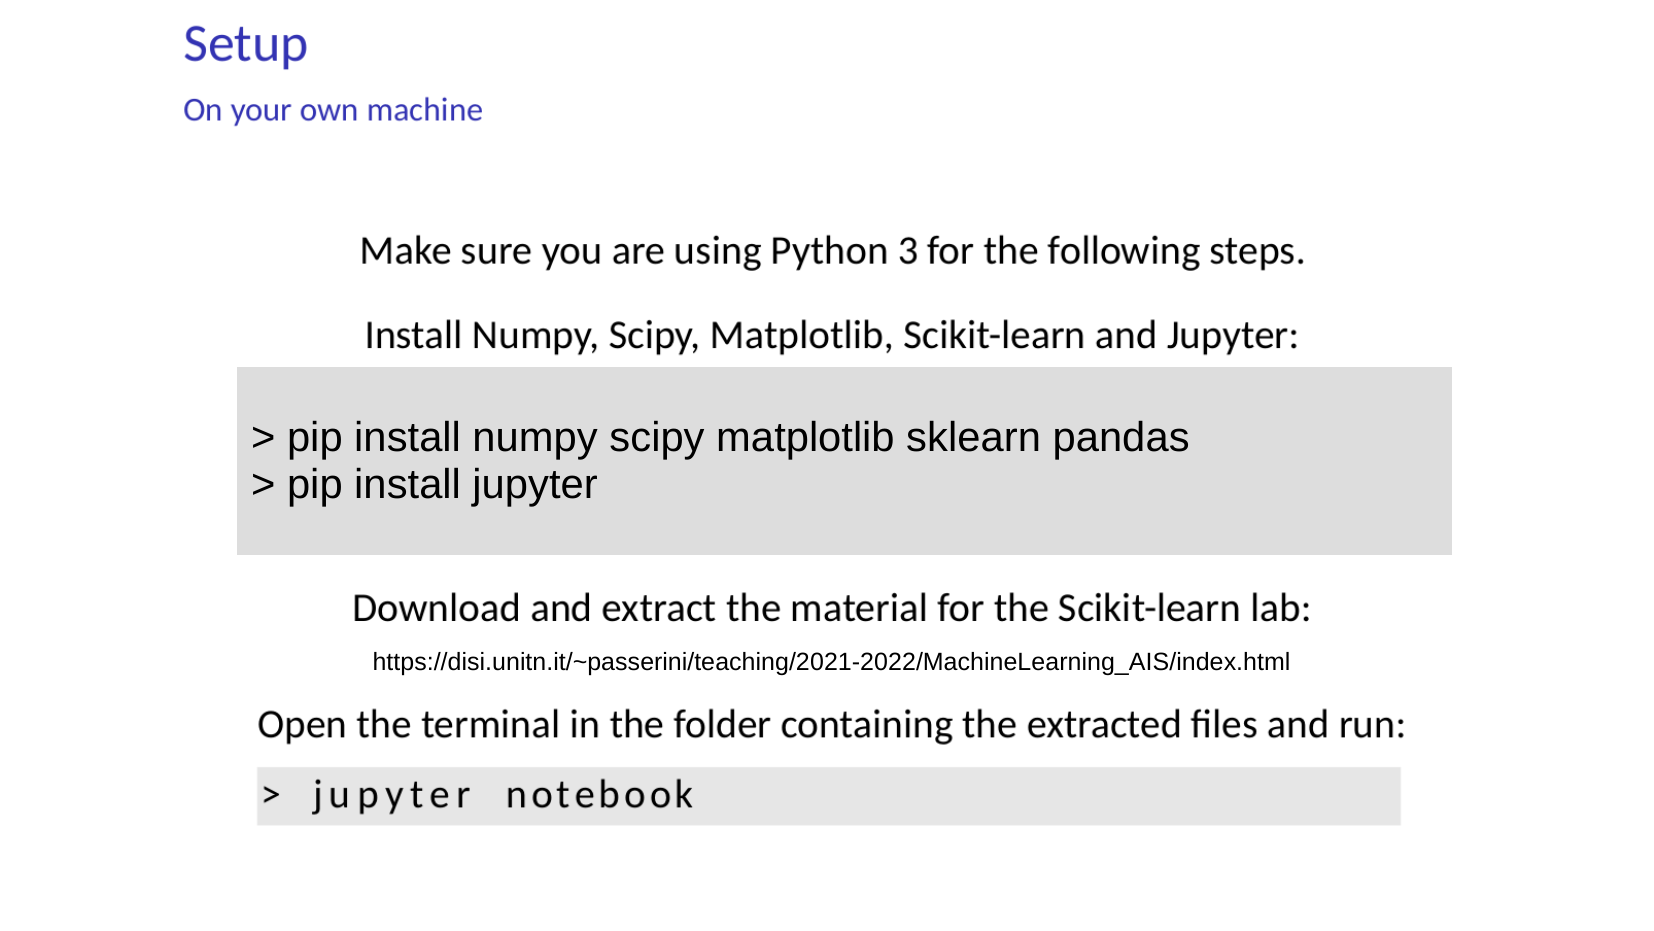

> pip install numpy scipy matplotlib sklearn pandas
> pip install jupyter
https://disi.unitn.it/~passerini/teaching/2021-2022/MachineLearning_AIS/index.html